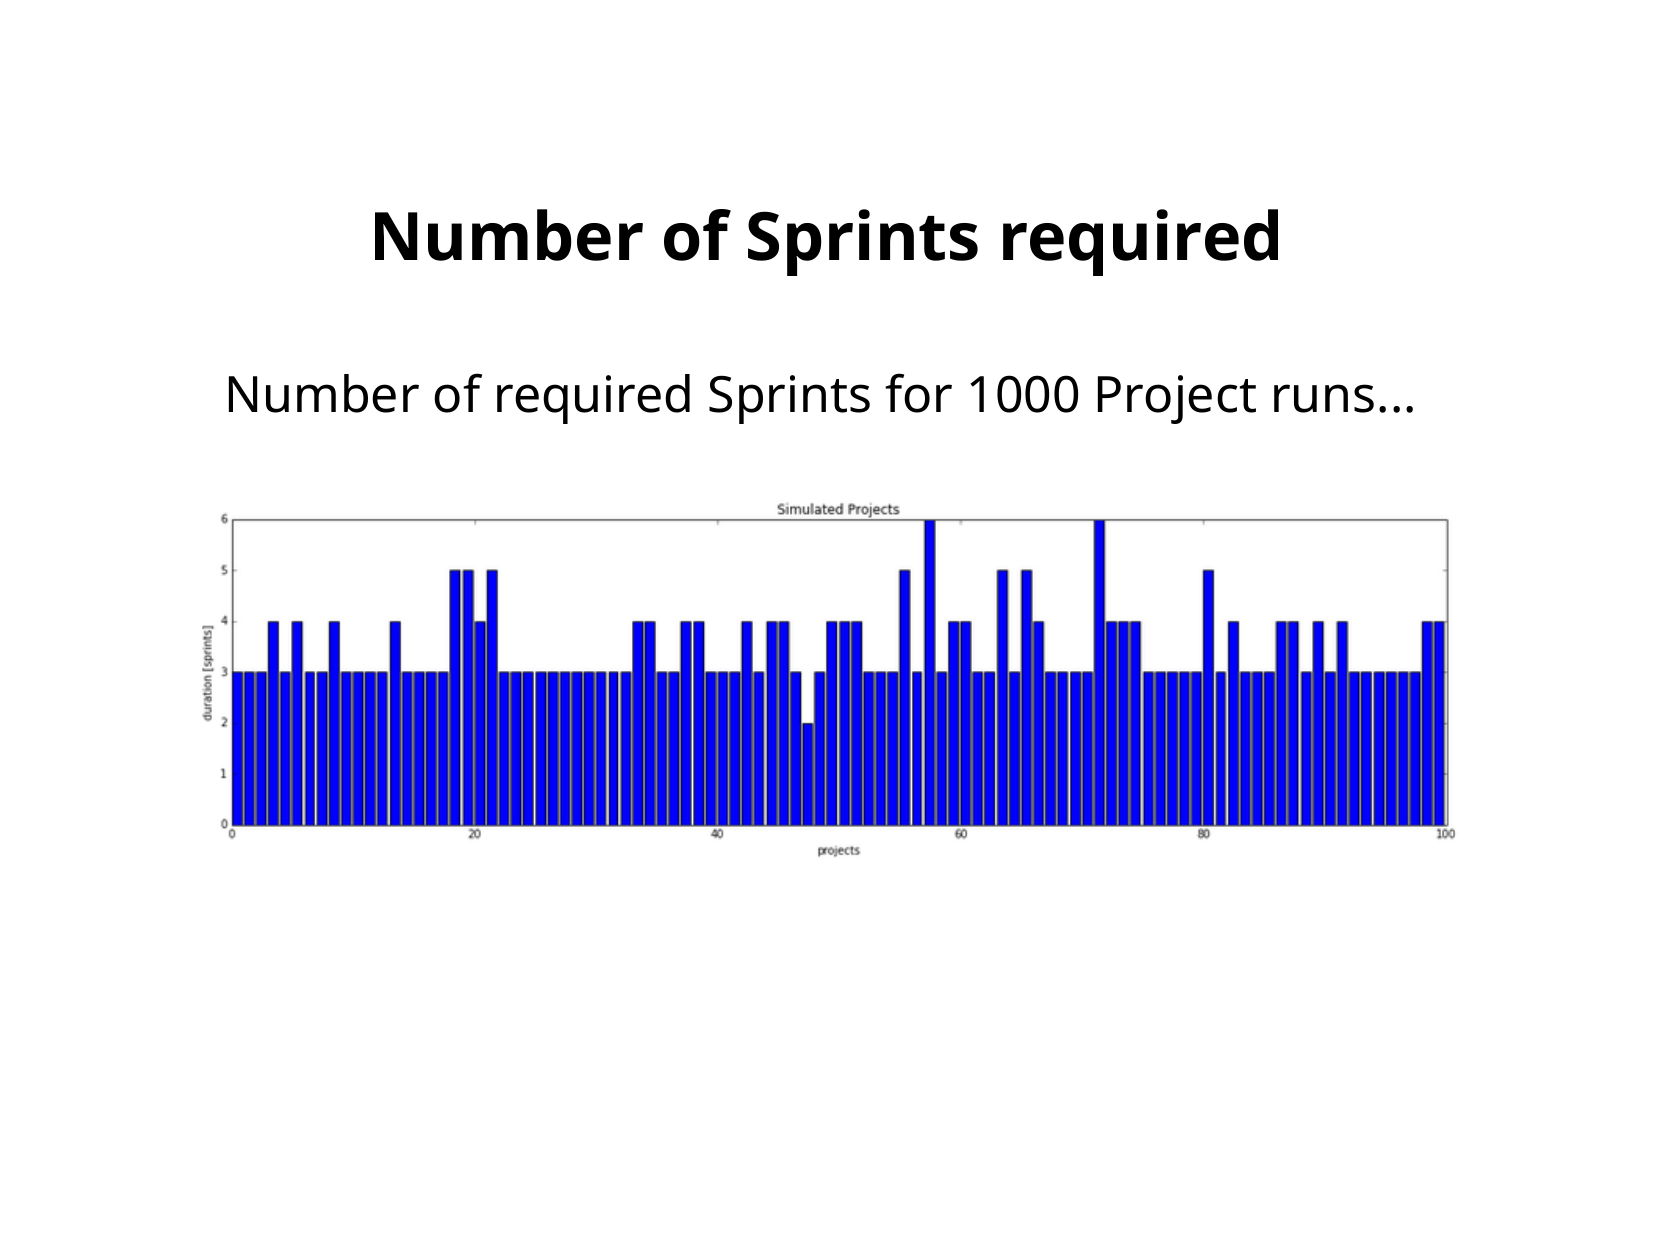

# Number of Sprints required
Number of required Sprints for 1000 Project runs...